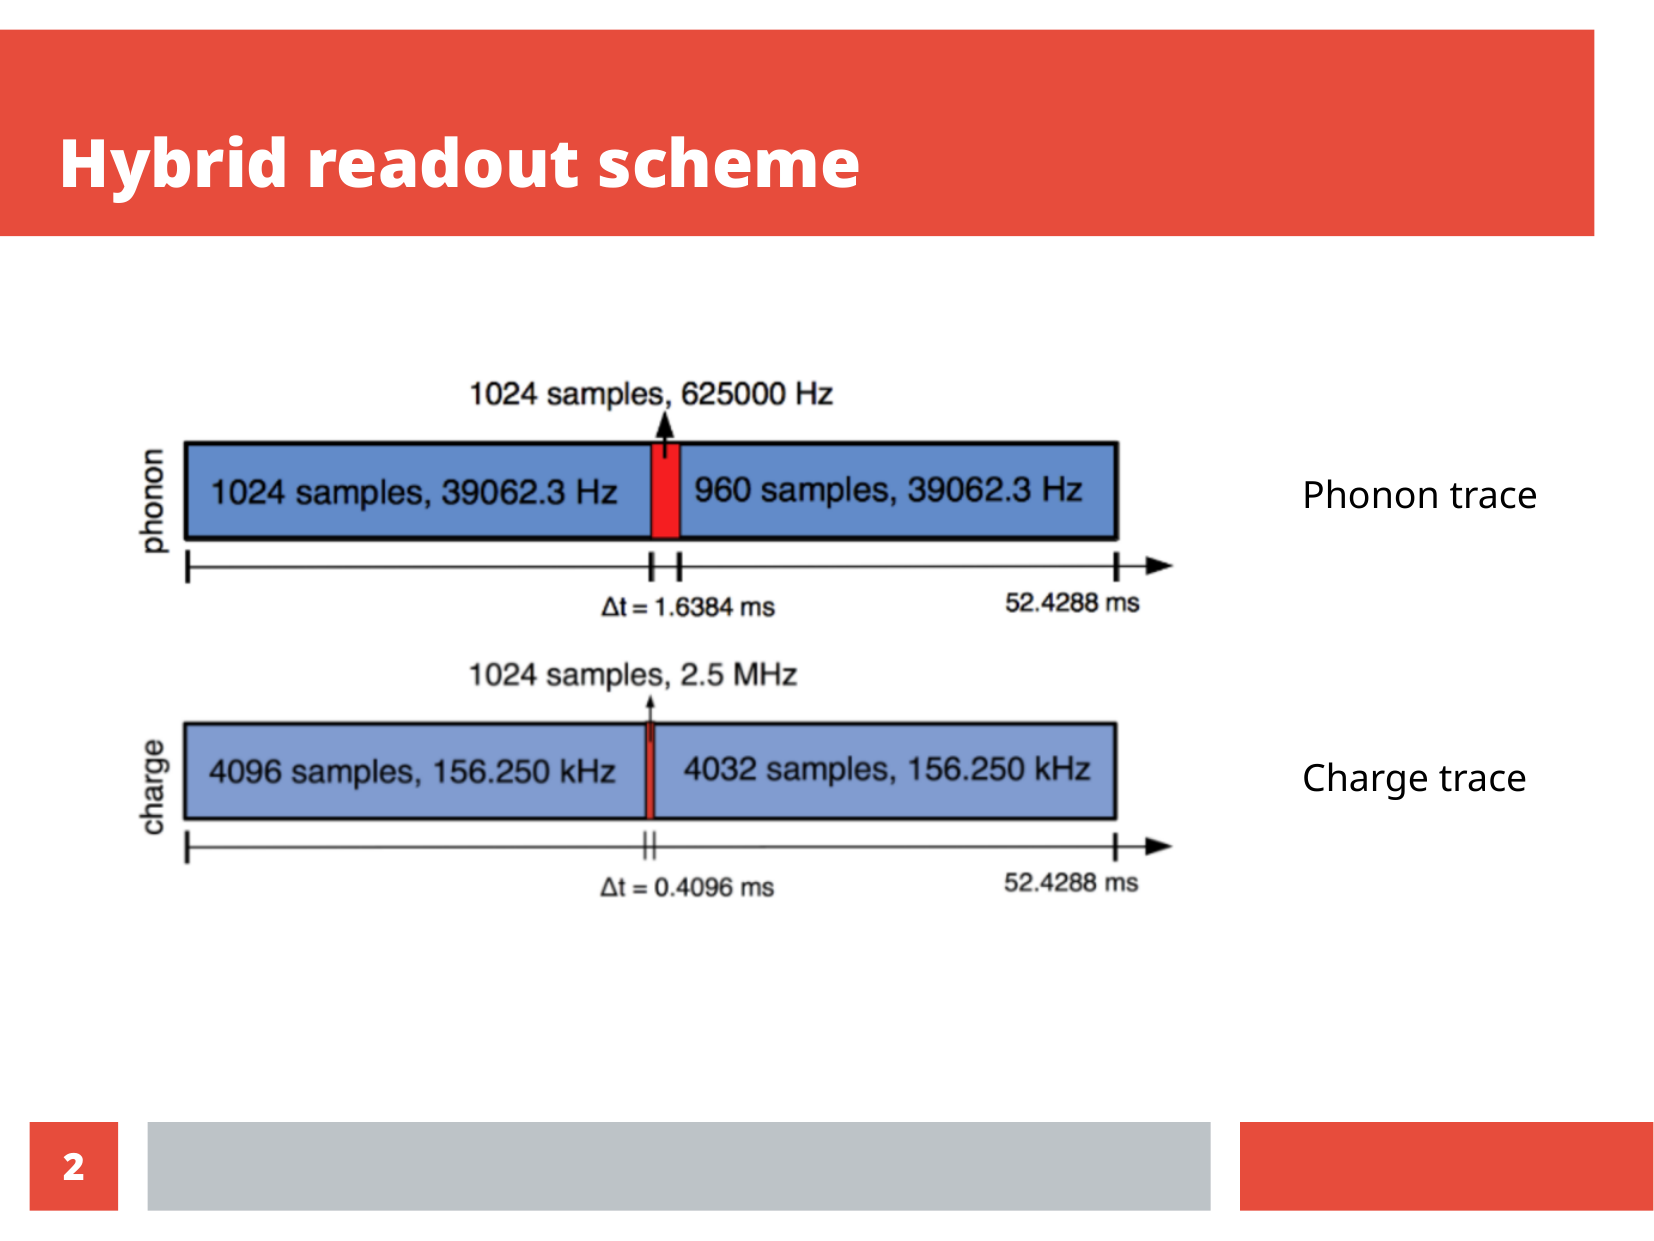

# Hybrid readout scheme
Phonon trace
Charge trace
2